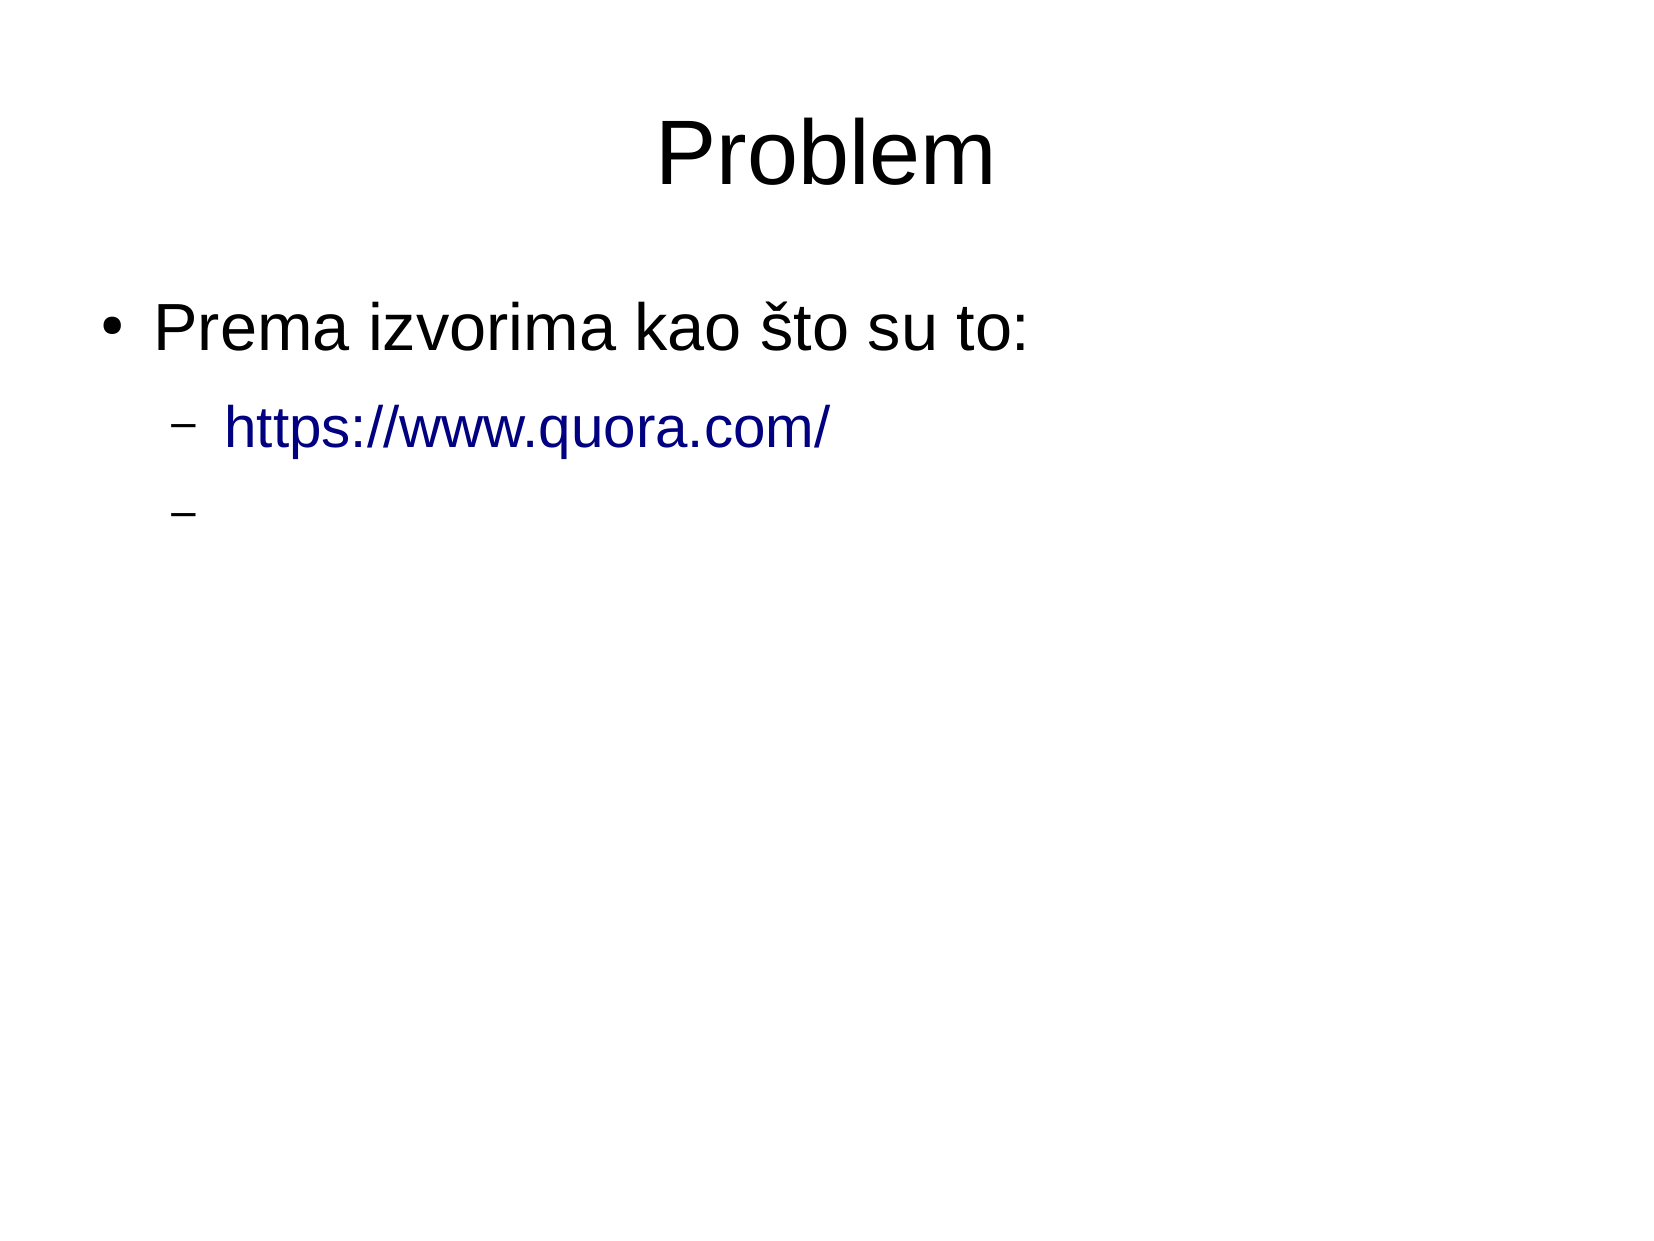

# Problem
Prema izvorima kao što su to:
https://www.quora.com/